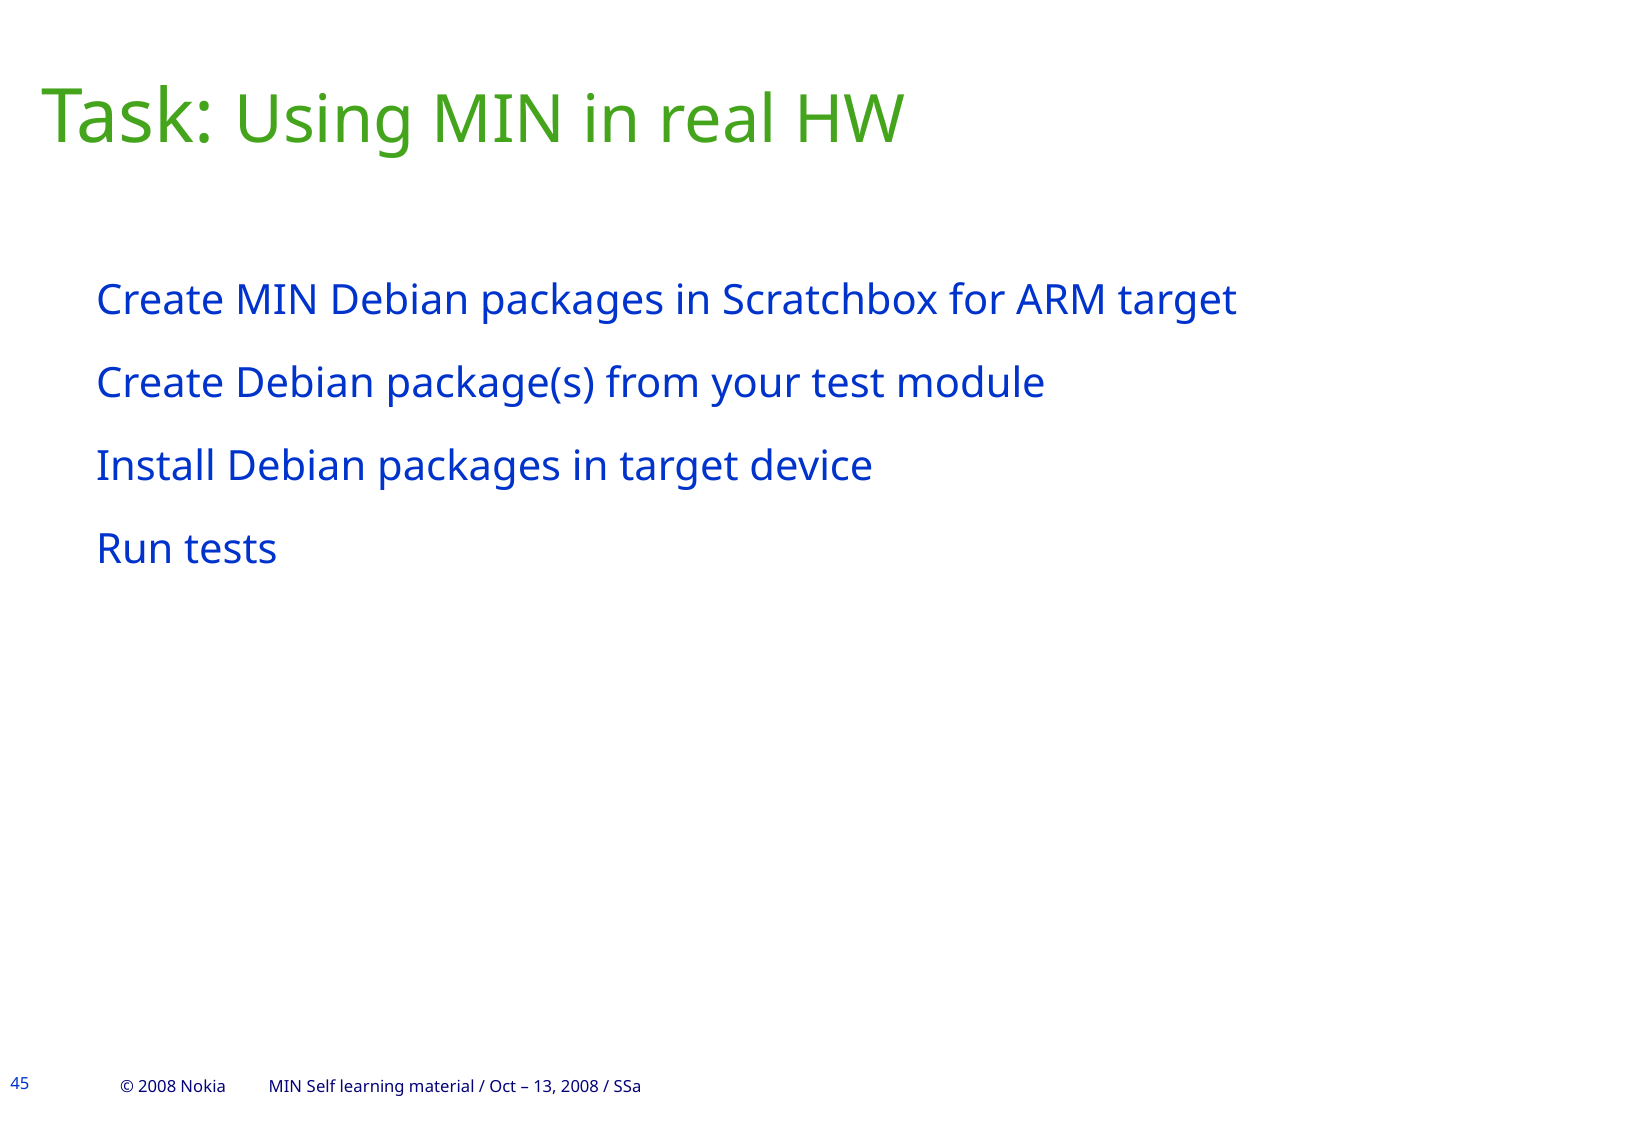

# Task: Using MIN in real HW
Create MIN Debian packages in Scratchbox for ARM target
Create Debian package(s) from your test module
Install Debian packages in target device
Run tests